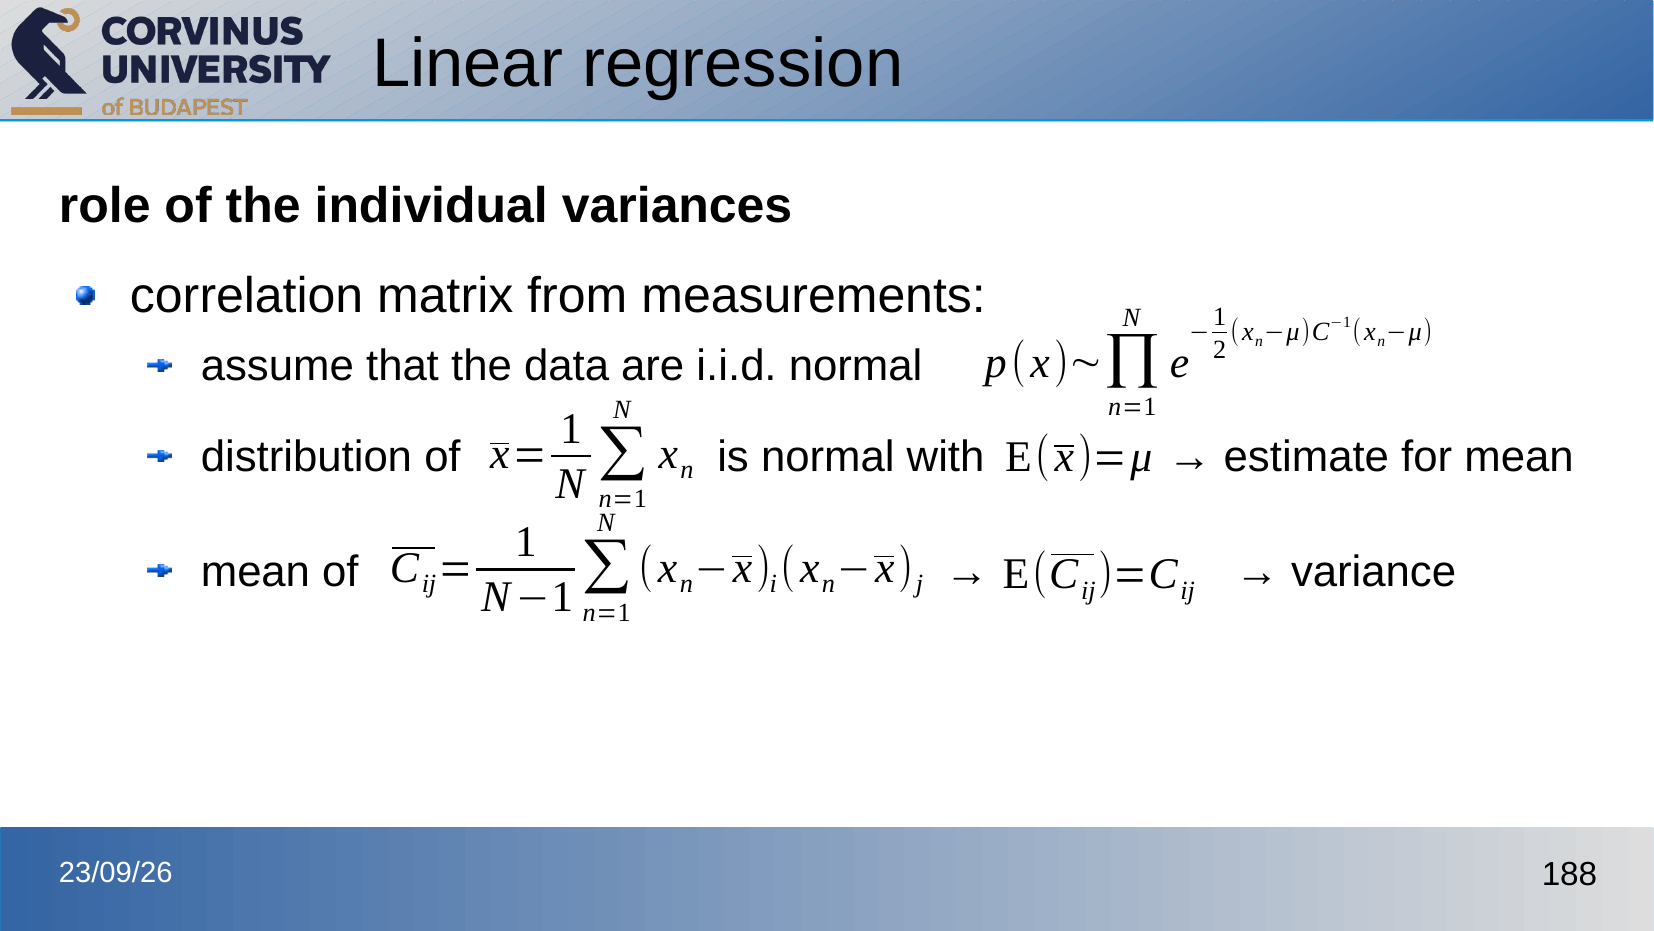

# Linear regression
role of the individual variances
correlation matrix from measurements:
assume that the data are i.i.d. normal
distribution of is normal with → estimate for mean
mean of → → variance